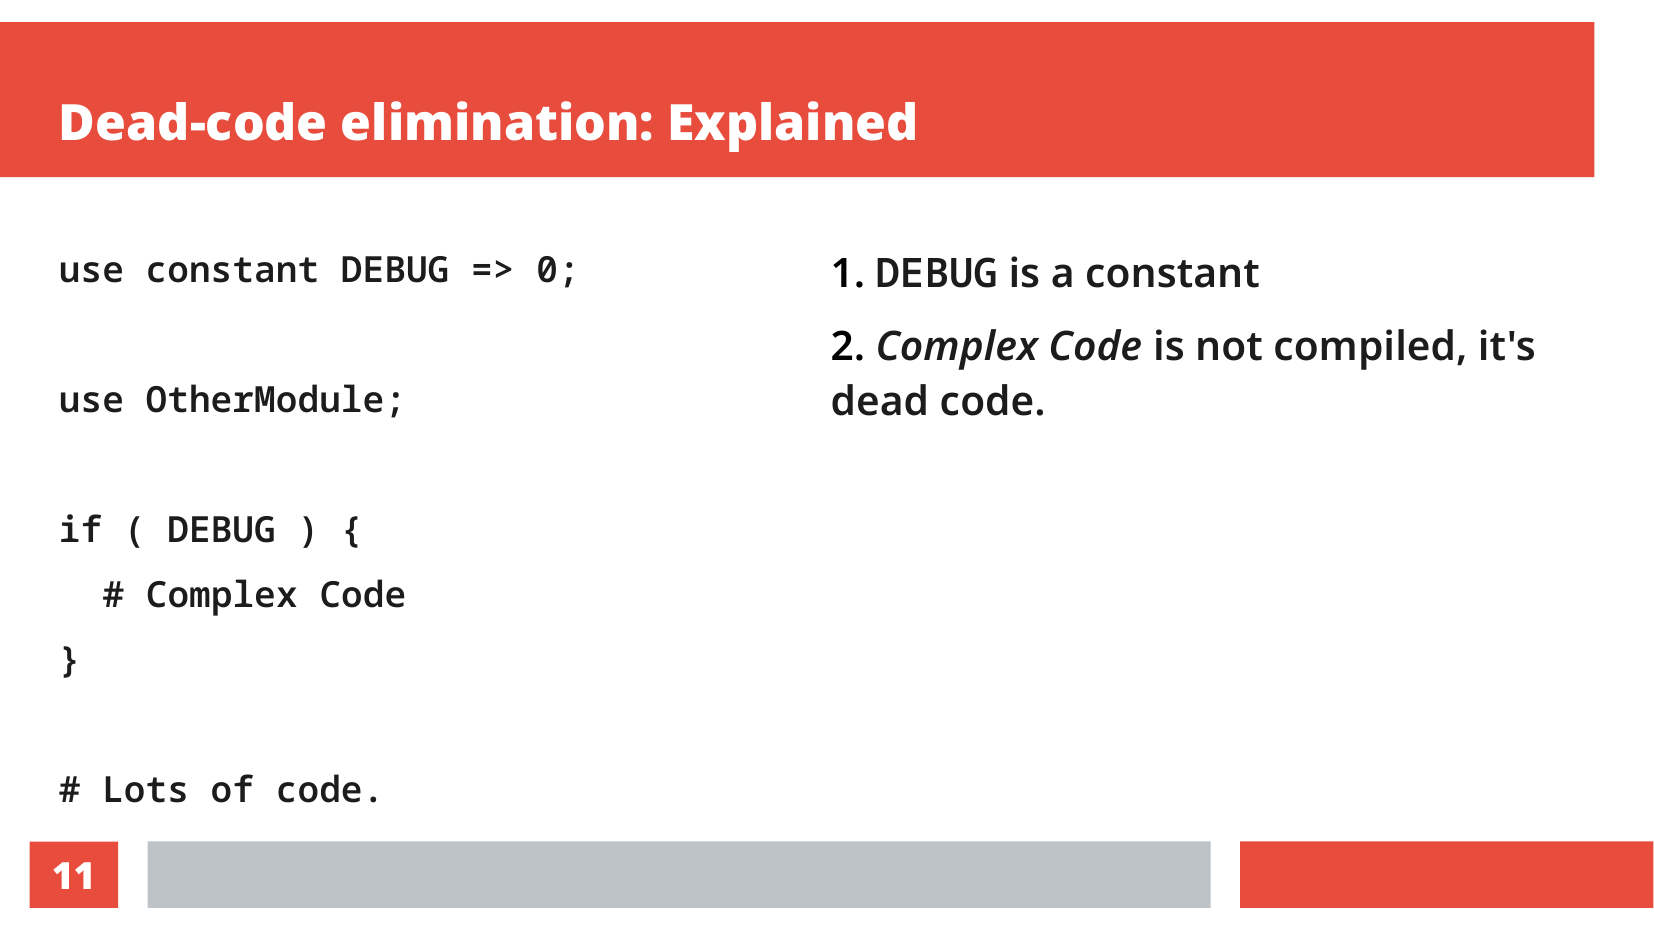

# Dead-code elimination: Explained
use constant DEBUG => 0;
use OtherModule;
if ( DEBUG ) {
 # Complex Code
}
# Lots of code.
 DEBUG is a constant
 Complex Code is not compiled, it's dead code.
11